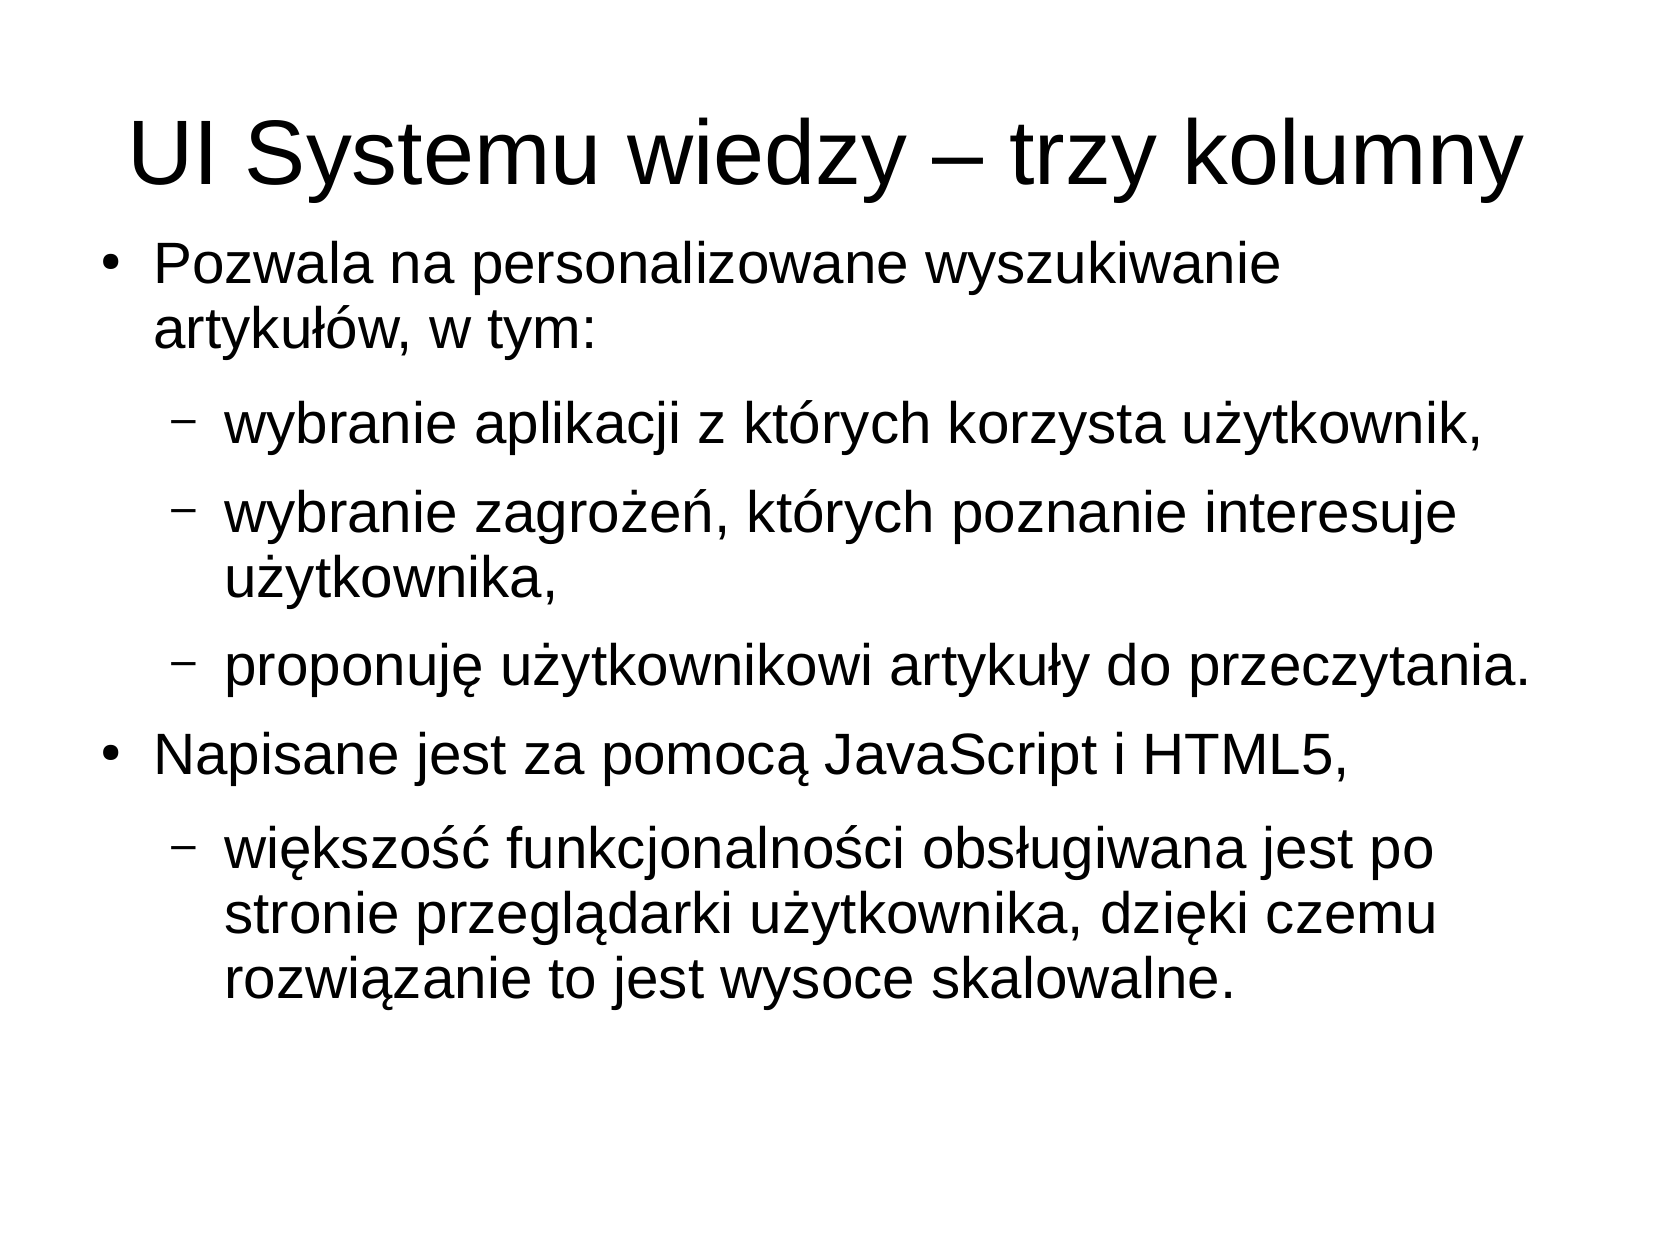

# UI Systemu wiedzy – trzy kolumny
Pozwala na personalizowane wyszukiwanie artykułów, w tym:
wybranie aplikacji z których korzysta użytkownik,
wybranie zagrożeń, których poznanie interesuje użytkownika,
proponuję użytkownikowi artykuły do przeczytania.
Napisane jest za pomocą JavaScript i HTML5,
większość funkcjonalności obsługiwana jest po stronie przeglądarki użytkownika, dzięki czemu rozwiązanie to jest wysoce skalowalne.